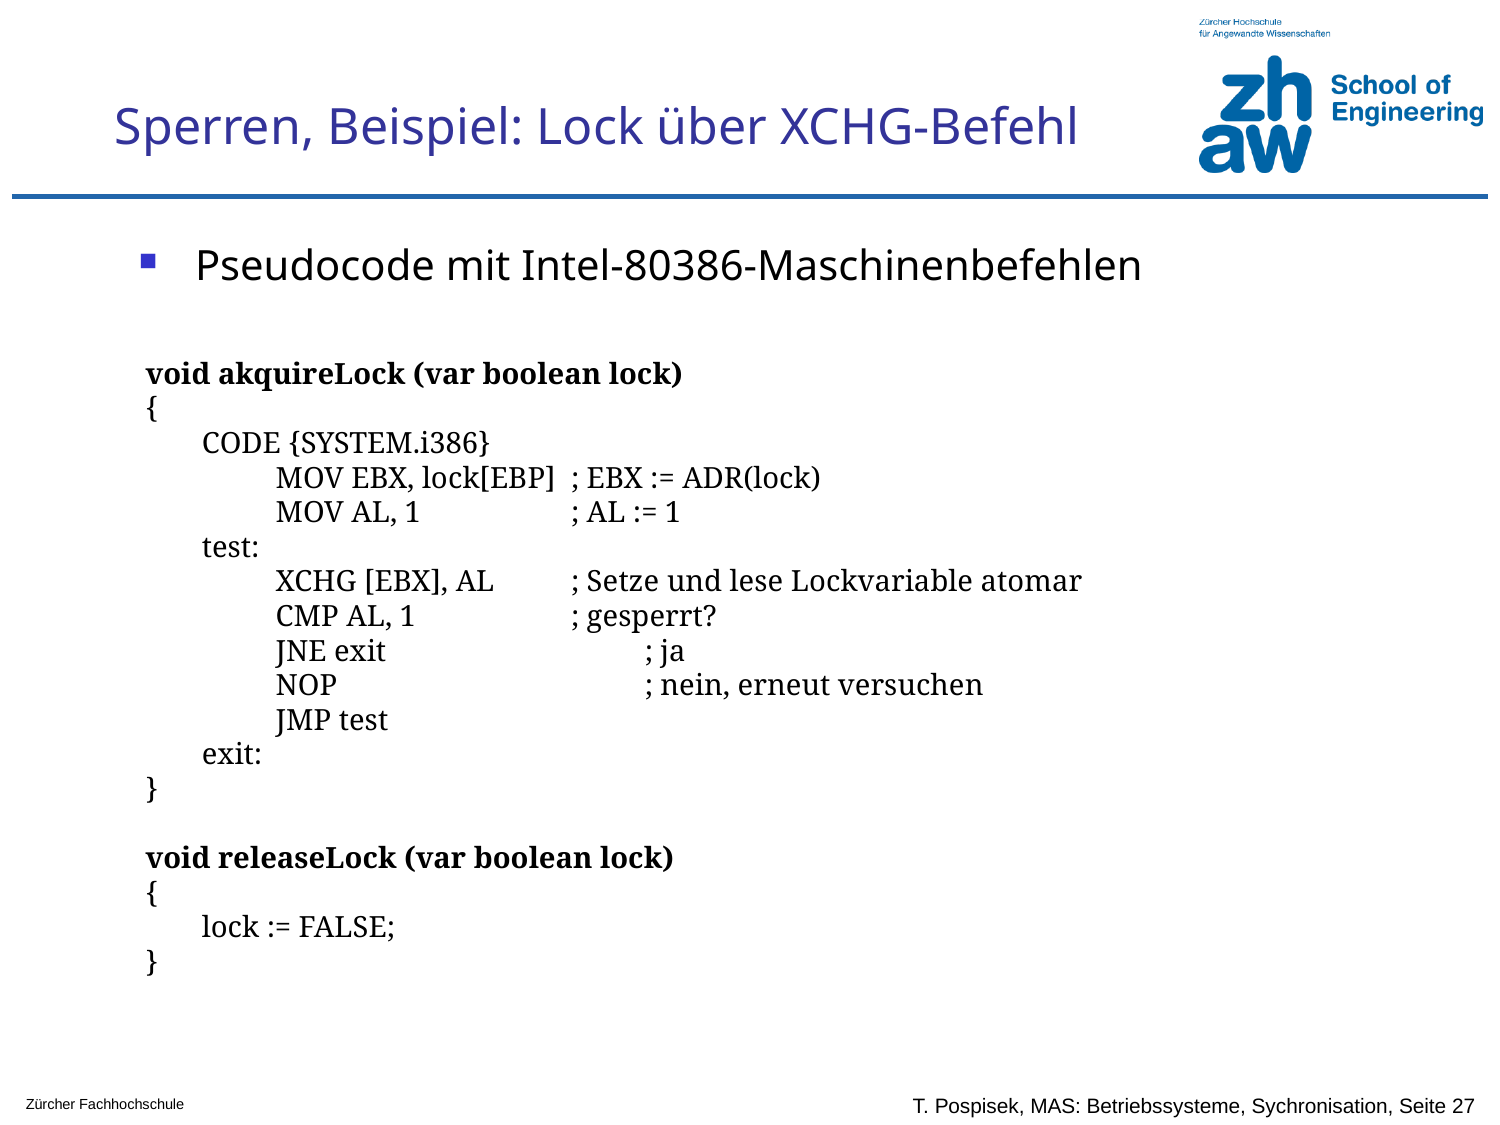

# Sperren, Beispiel: Lock über XCHG-Befehl
Pseudocode mit Intel-80386-Maschinenbefehlen
void akquireLock (var boolean lock)
{
	CODE {SYSTEM.i386}
		MOV EBX, lock[EBP]	; EBX := ADR(lock)
		MOV AL, 1			; AL := 1
	test:
		XCHG [EBX], AL		; Setze und lese Lockvariable atomar
		CMP AL, 1			; gesperrt?
		JNE exit				; ja
		NOP					; nein, erneut versuchen
		JMP test
	exit:
}
void releaseLock (var boolean lock)
{
	lock := FALSE;
}